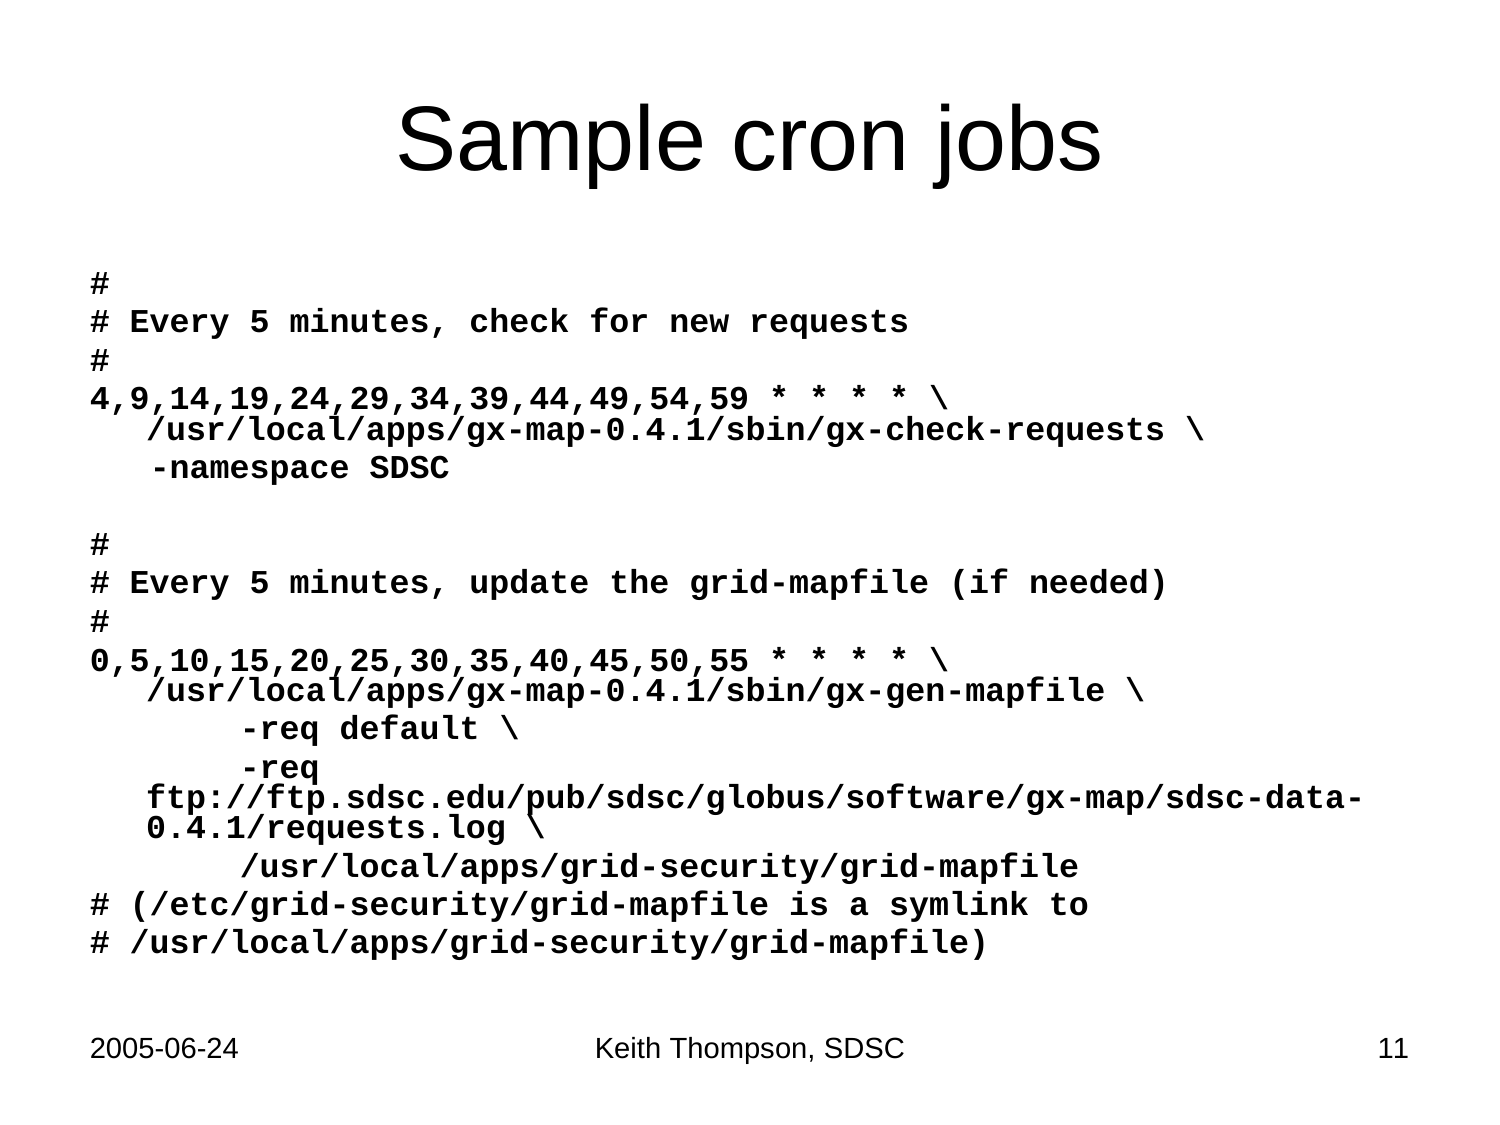

# Sample cron jobs
#
# Every 5 minutes, check for new requests
#
4,9,14,19,24,29,34,39,44,49,54,59 * * * * \ /usr/local/apps/gx-map-0.4.1/sbin/gx-check-requests \
 -namespace SDSC
#
# Every 5 minutes, update the grid-mapfile (if needed)
#
0,5,10,15,20,25,30,35,40,45,50,55 * * * * \ /usr/local/apps/gx-map-0.4.1/sbin/gx-gen-mapfile \
		-req default \
		-req ftp://ftp.sdsc.edu/pub/sdsc/globus/software/gx-map/sdsc-data-0.4.1/requests.log \
		/usr/local/apps/grid-security/grid-mapfile
# (/etc/grid-security/grid-mapfile is a symlink to
# /usr/local/apps/grid-security/grid-mapfile)
2005-06-24
Keith Thompson, SDSC
11